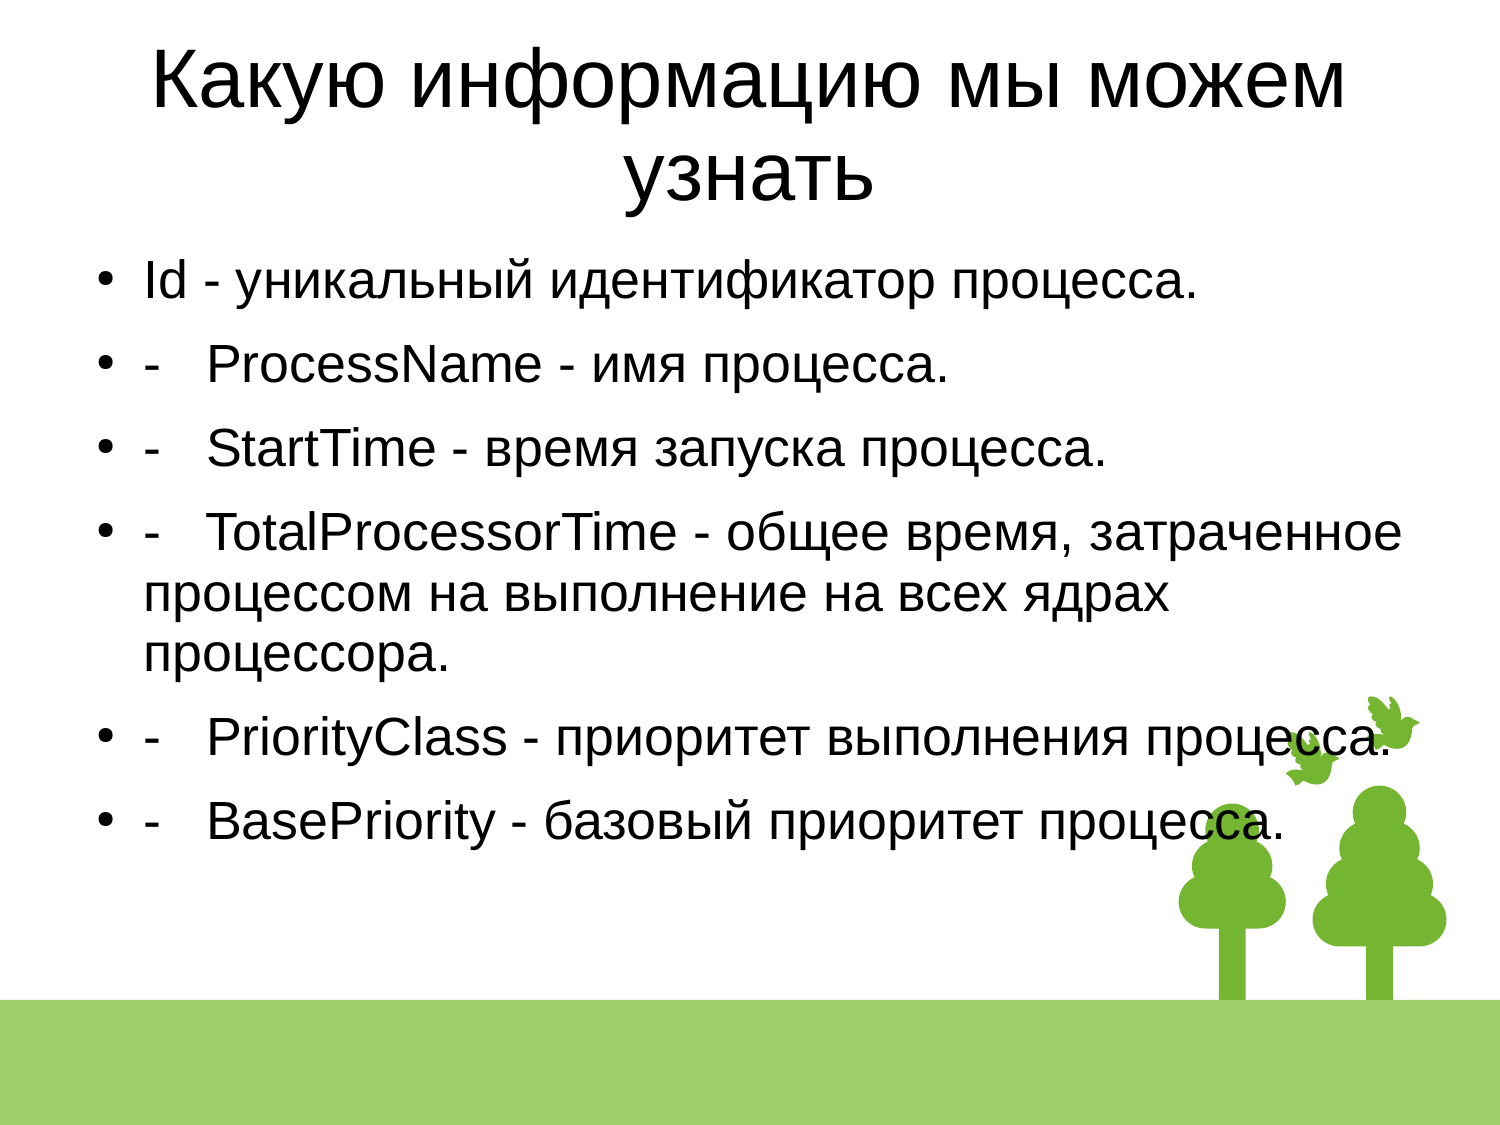

# Какую информацию мы можем узнать
Id - уникальный идентификатор процесса.
- ProcessName - имя процесса.
- StartTime - время запуска процесса.
- TotalProcessorTime - общее время, затраченное процессом на выполнение на всех ядрах процессора.
- PriorityClass - приоритет выполнения процесса.
- BasePriority - базовый приоритет процесса.